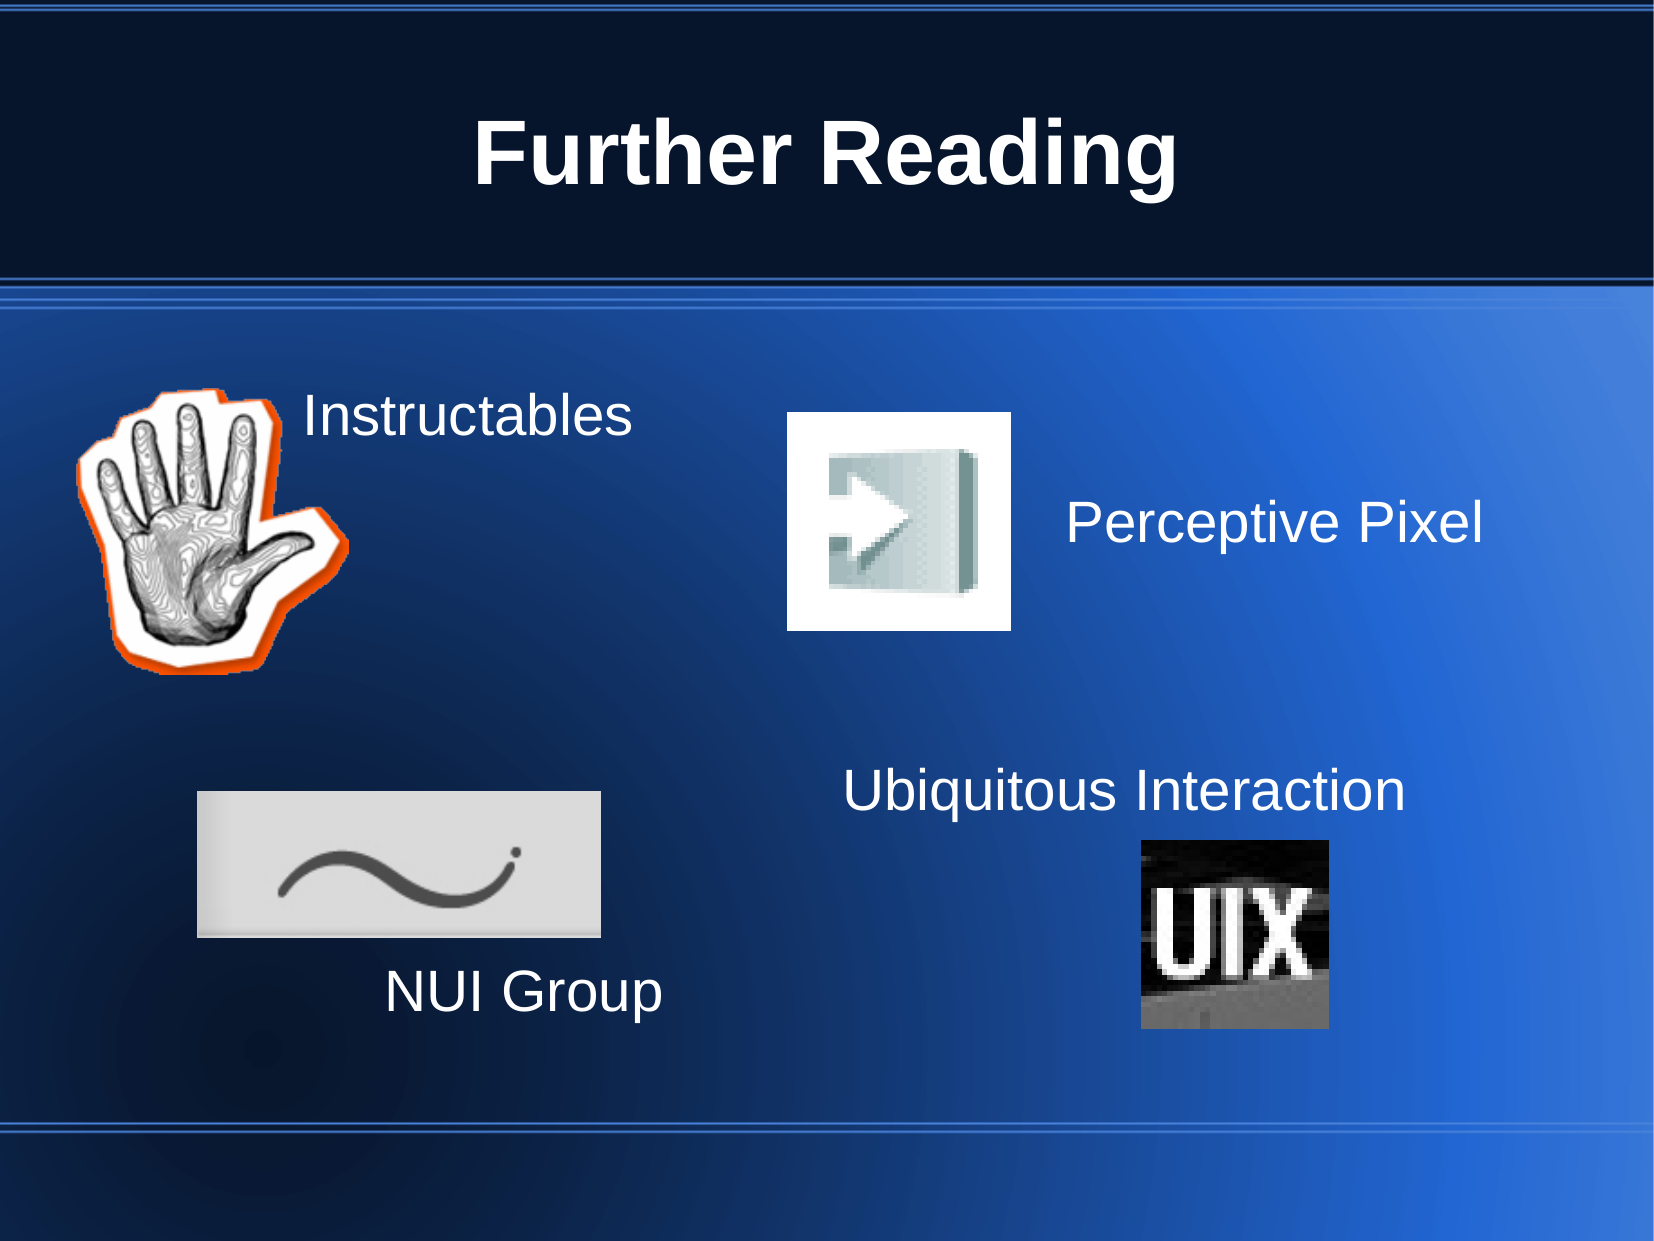

# Further Reading
Instructables
Perceptive Pixel
Ubiquitous Interaction
NUI Group